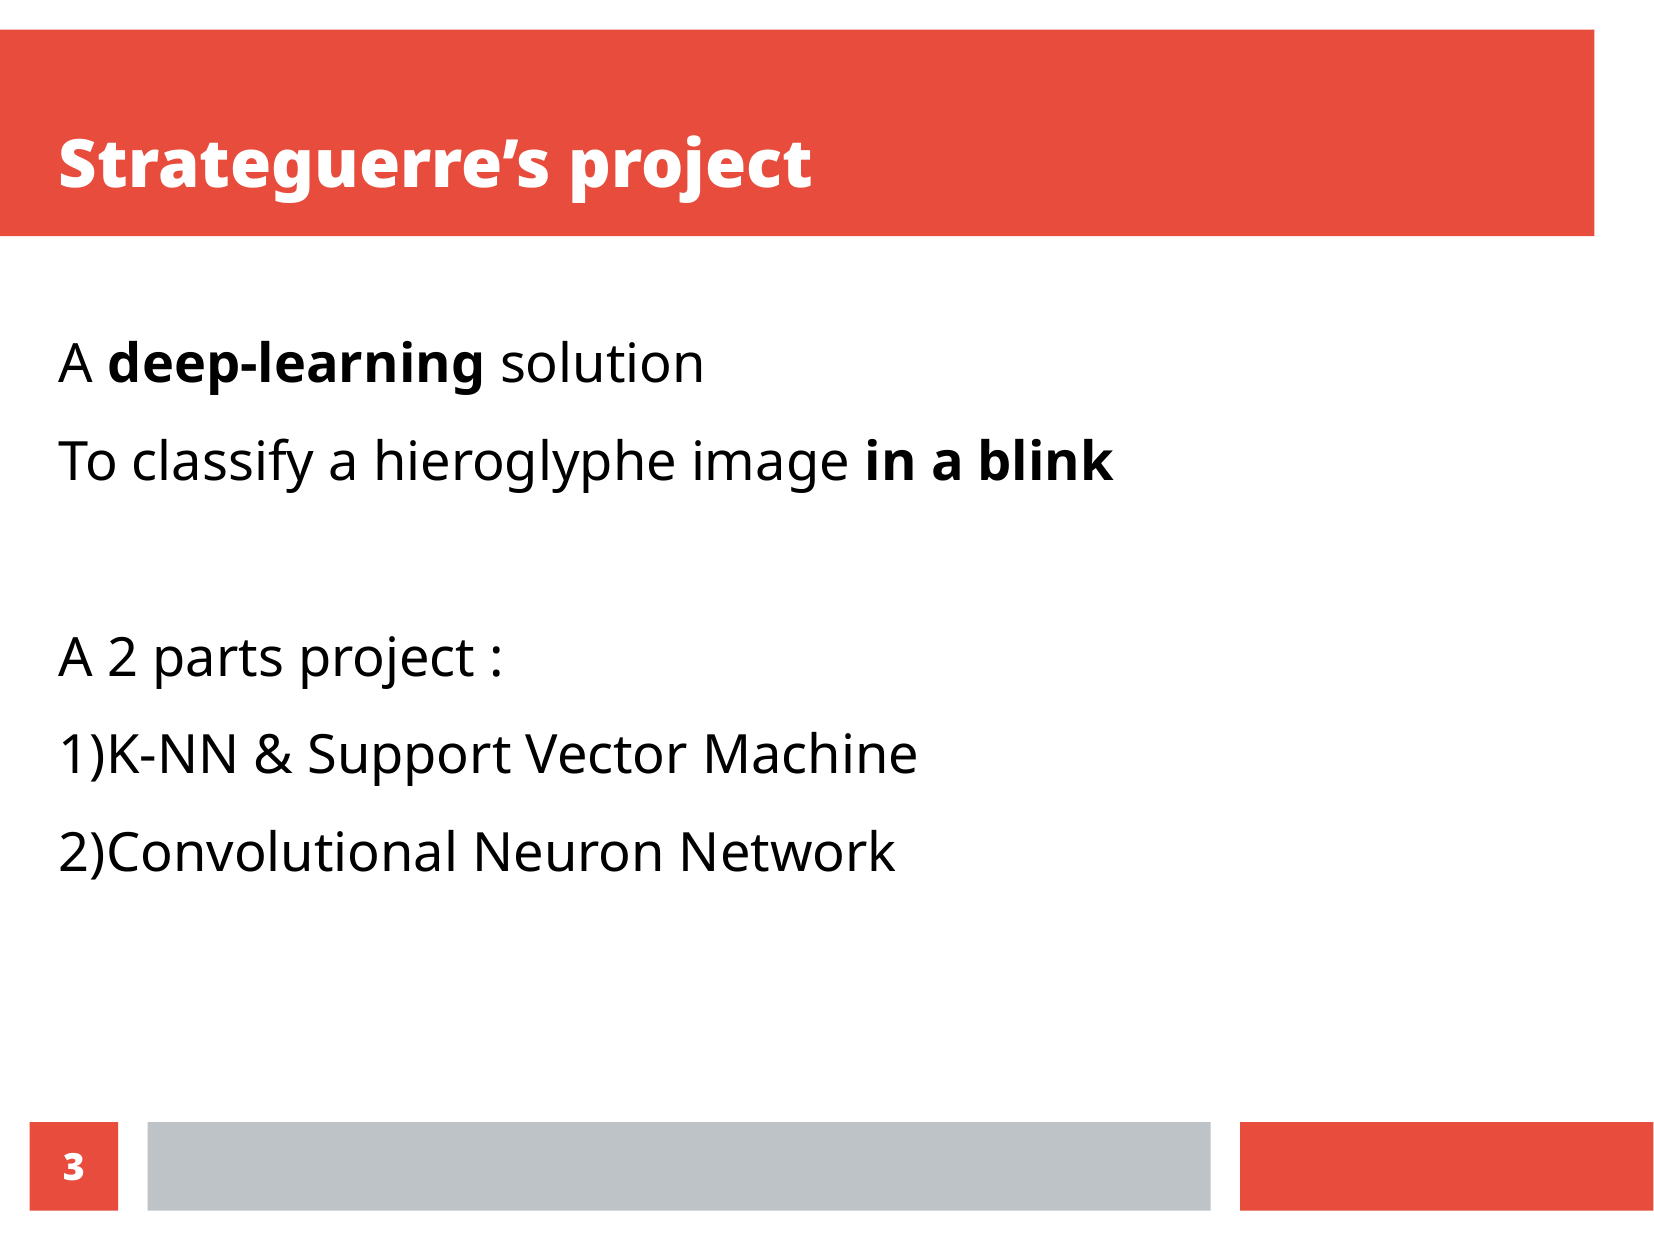

# Strateguerre’s project
A deep-learning solution
To classify a hieroglyphe image in a blink
A 2 parts project :
K-NN & Support Vector Machine
Convolutional Neuron Network
3